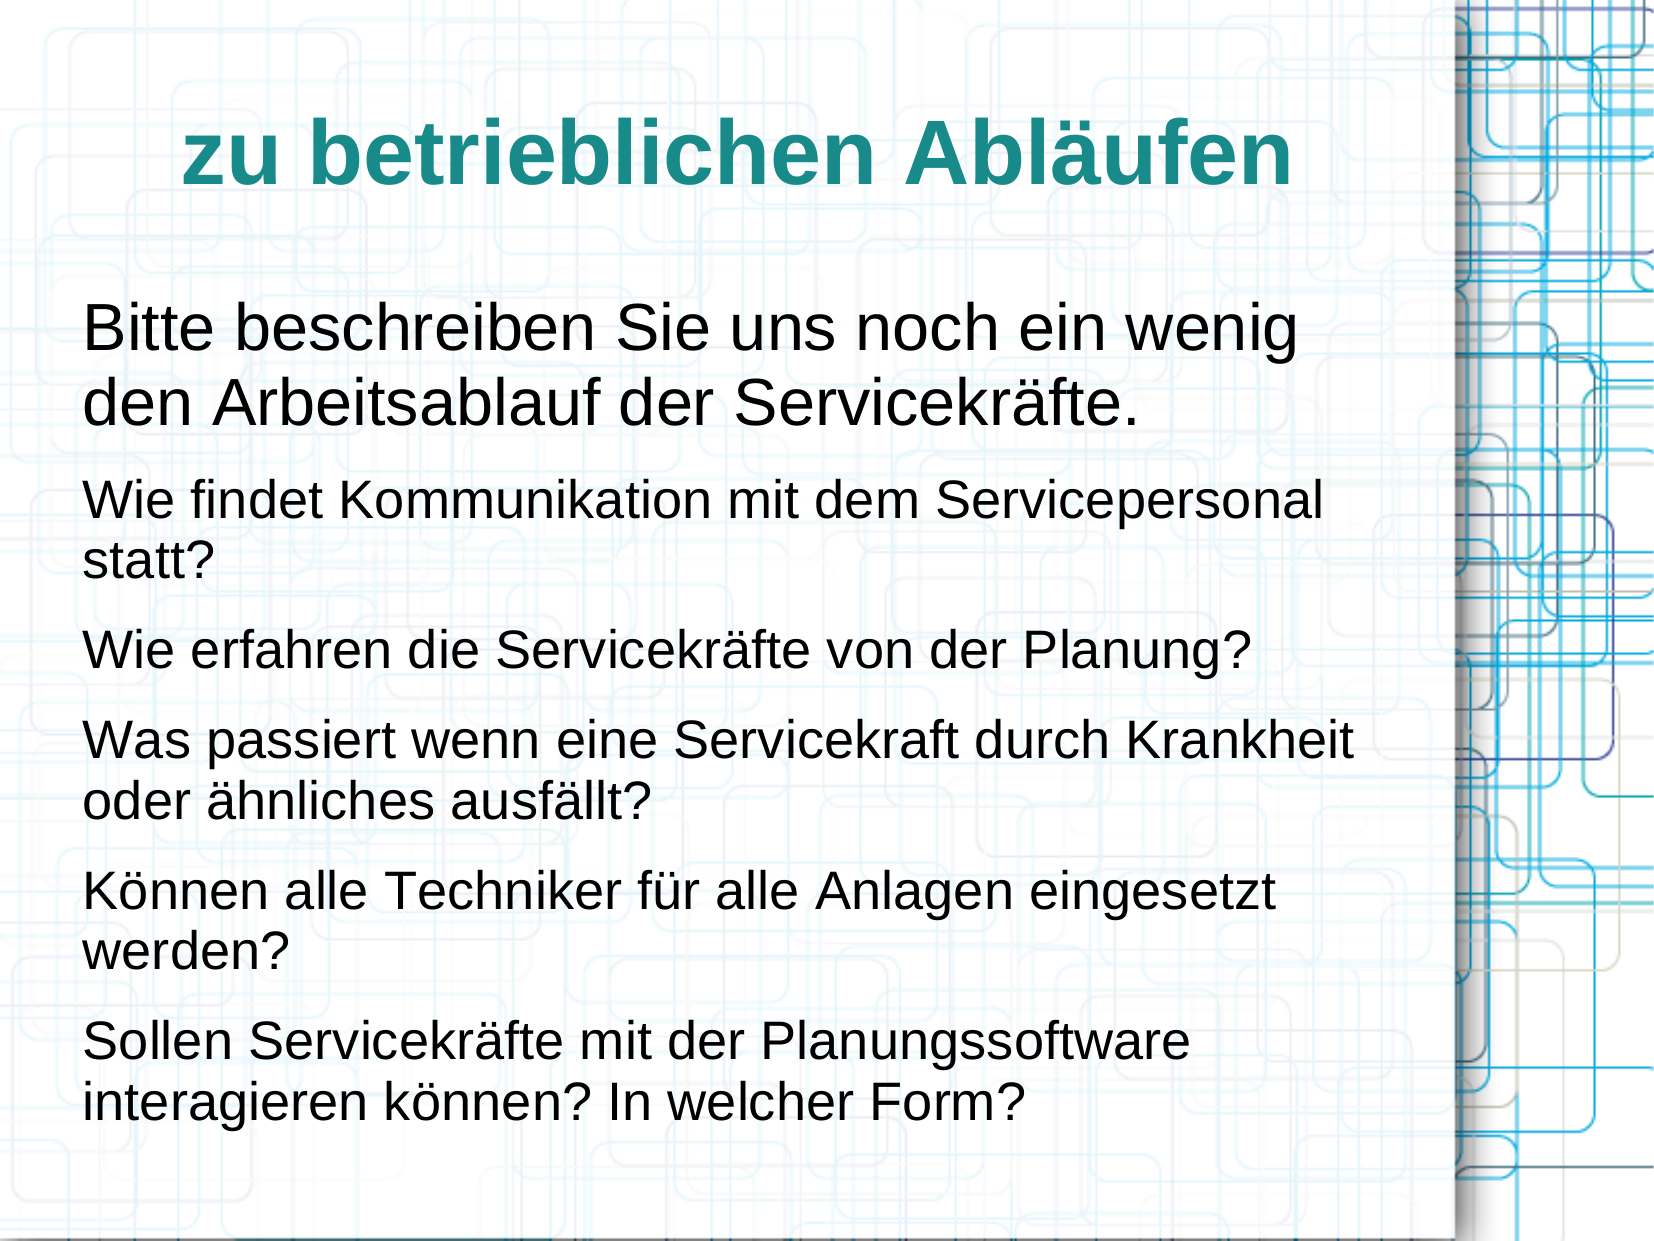

# zu betrieblichen Abläufen
Bitte beschreiben Sie uns noch ein wenig den Arbeitsablauf der Servicekräfte.
Wie findet Kommunikation mit dem Servicepersonal statt?
Wie erfahren die Servicekräfte von der Planung?
Was passiert wenn eine Servicekraft durch Krankheit oder ähnliches ausfällt?
Können alle Techniker für alle Anlagen eingesetzt werden?
Sollen Servicekräfte mit der Planungssoftware interagieren können? In welcher Form?